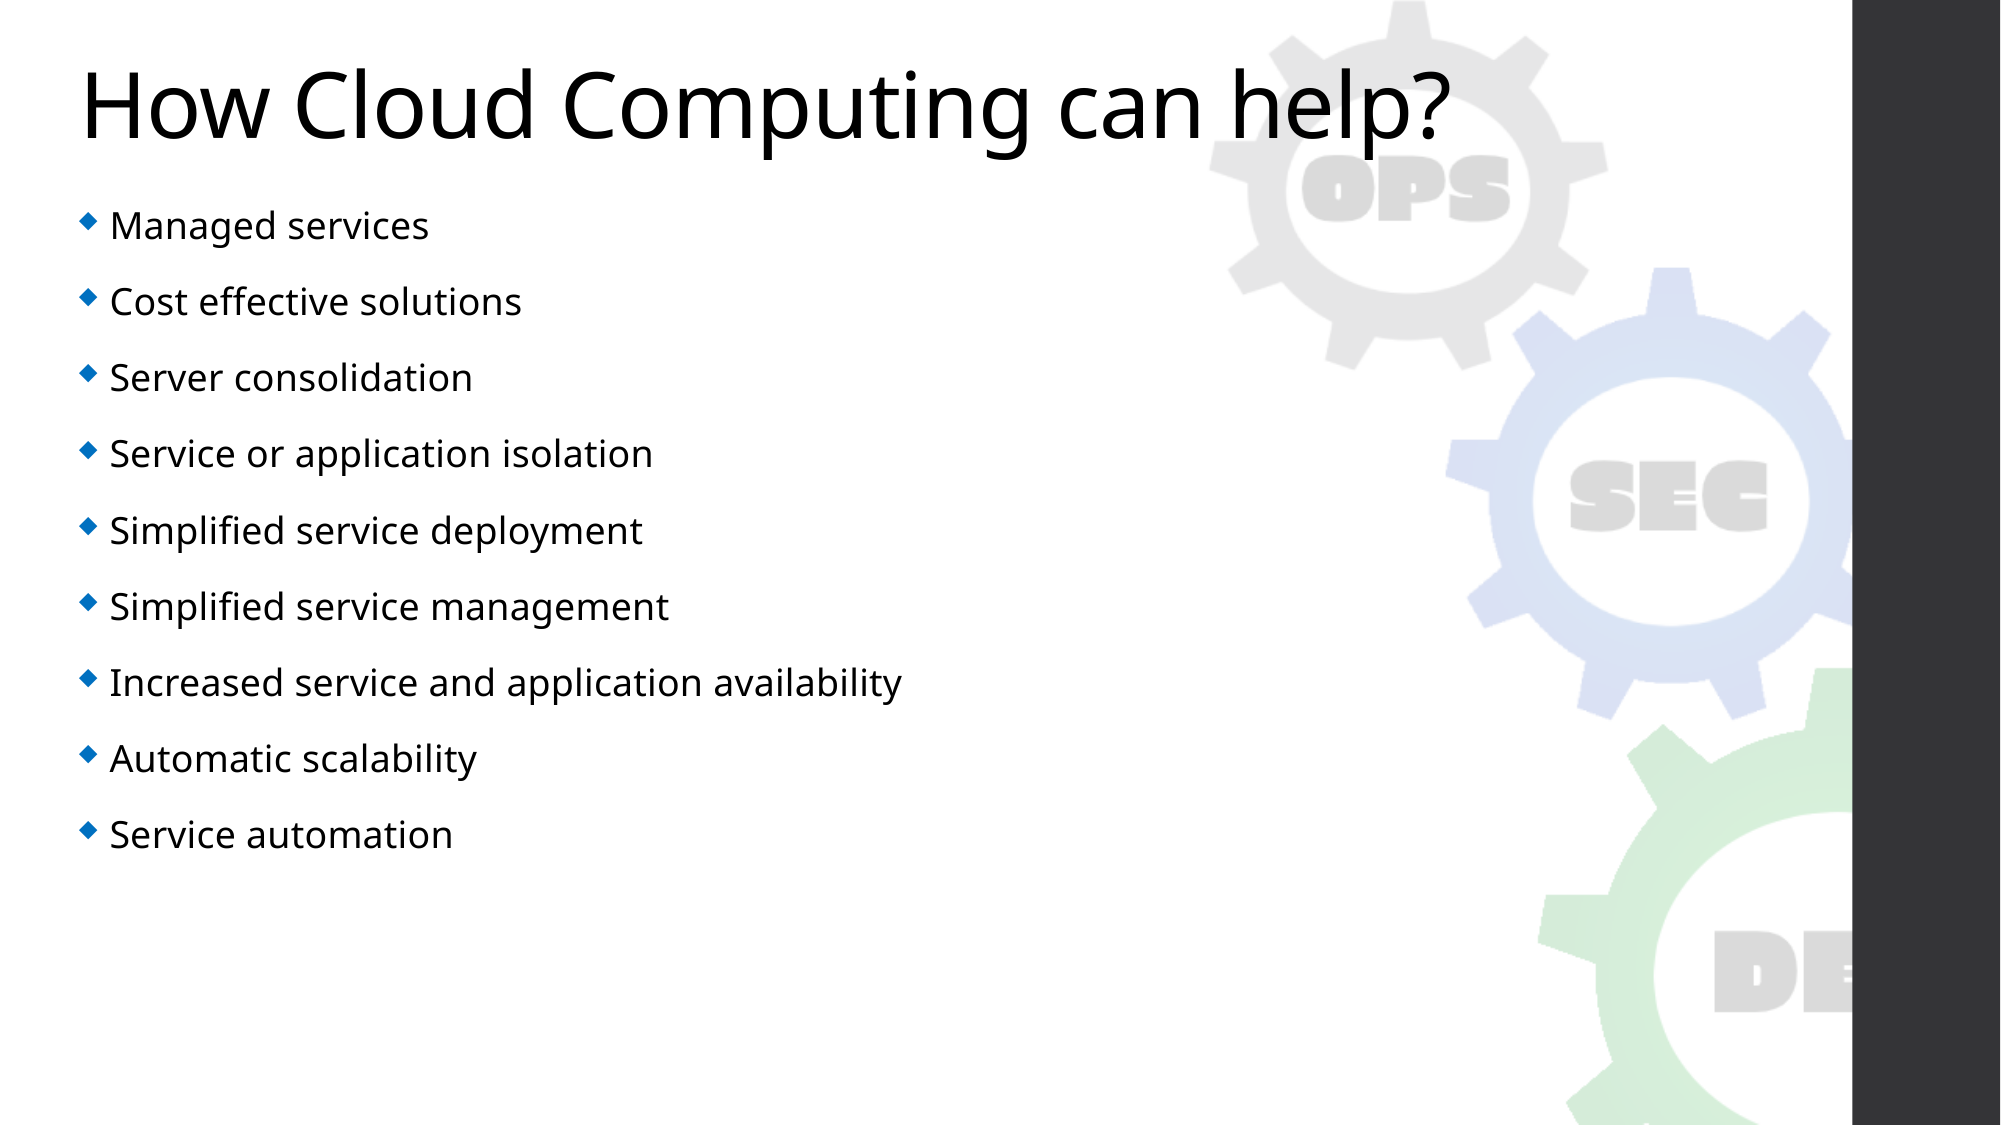

# How Cloud Computing can help?
Managed services
Cost effective solutions
Server consolidation
Service or application isolation
Simplified service deployment
Simplified service management
Increased service and application availability
Automatic scalability
Service automation